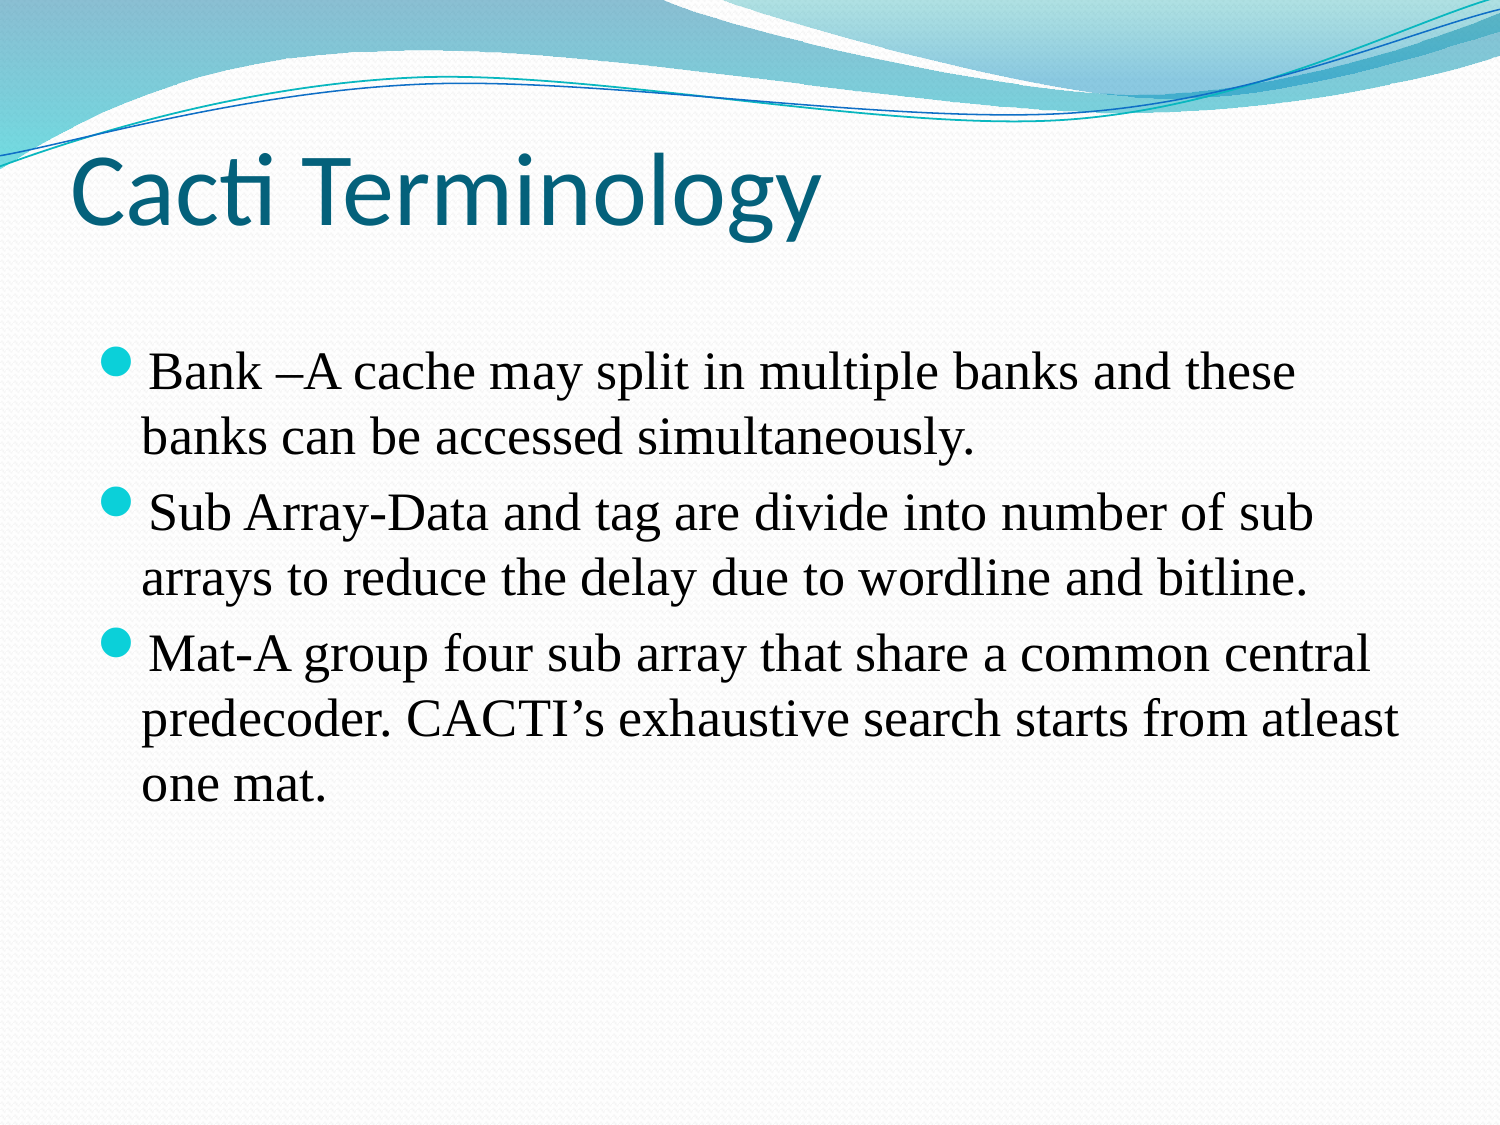

# Cacti Terminology
Bank –A cache may split in multiple banks and these banks can be accessed simultaneously.
Sub Array-Data and tag are divide into number of sub arrays to reduce the delay due to wordline and bitline.
Mat-A group four sub array that share a common central predecoder. CACTI’s exhaustive search starts from atleast one mat.